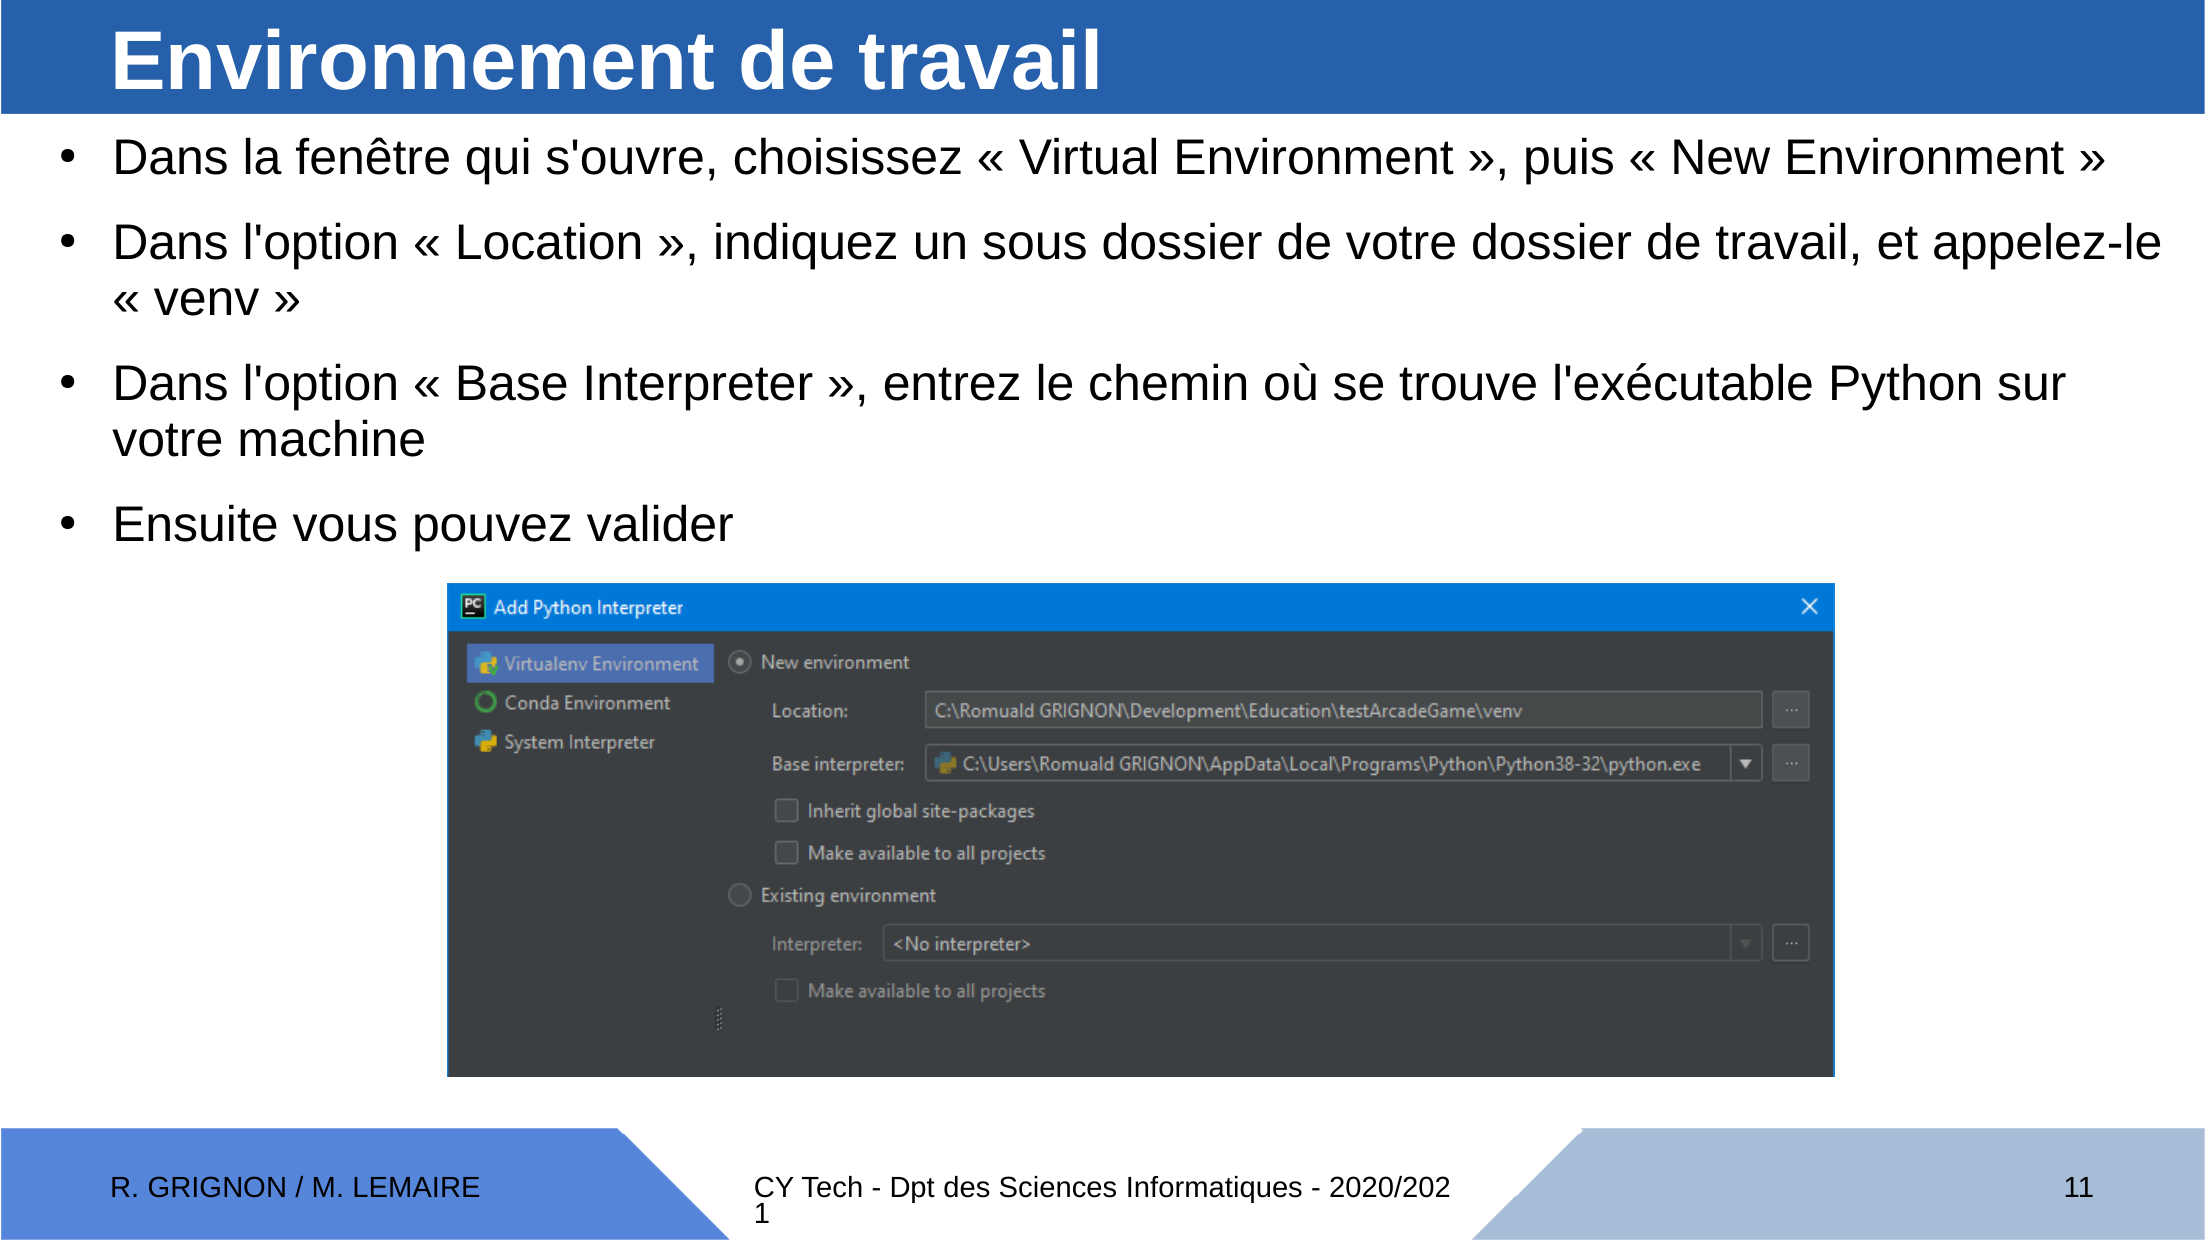

# Environnement de travail
Dans la fenêtre qui s'ouvre, choisissez « Virtual Environment », puis « New Environment »
Dans l'option « Location », indiquez un sous dossier de votre dossier de travail, et appelez-le « venv »
Dans l'option « Base Interpreter », entrez le chemin où se trouve l'exécutable Python sur votre machine
Ensuite vous pouvez valider
R. GRIGNON / M. LEMAIRE
CY Tech - Dpt des Sciences Informatiques - 2020/2021
11